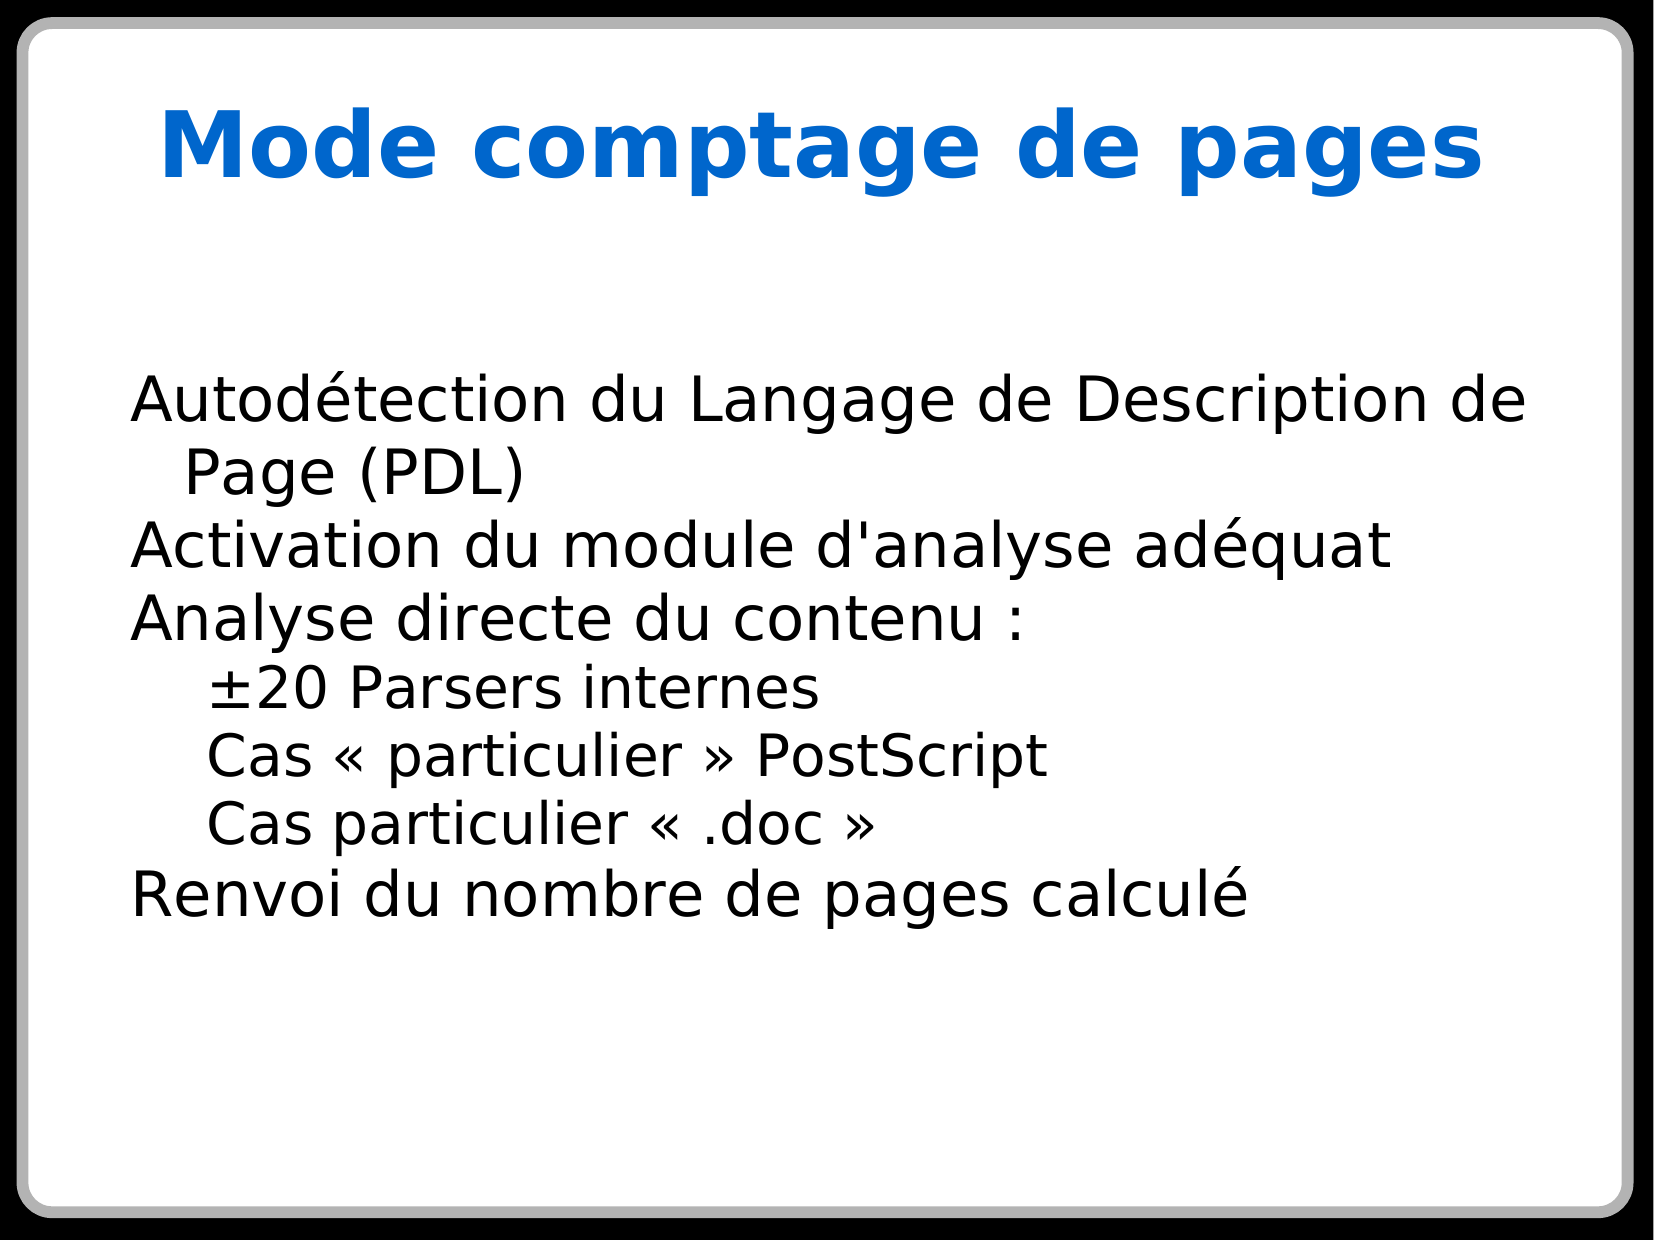

# Mode comptage de pages
Autodétection du Langage de Description de Page (PDL)
Activation du module d'analyse adéquat
Analyse directe du contenu :
±20 Parsers internes
Cas « particulier » PostScript
Cas particulier « .doc »
Renvoi du nombre de pages calculé